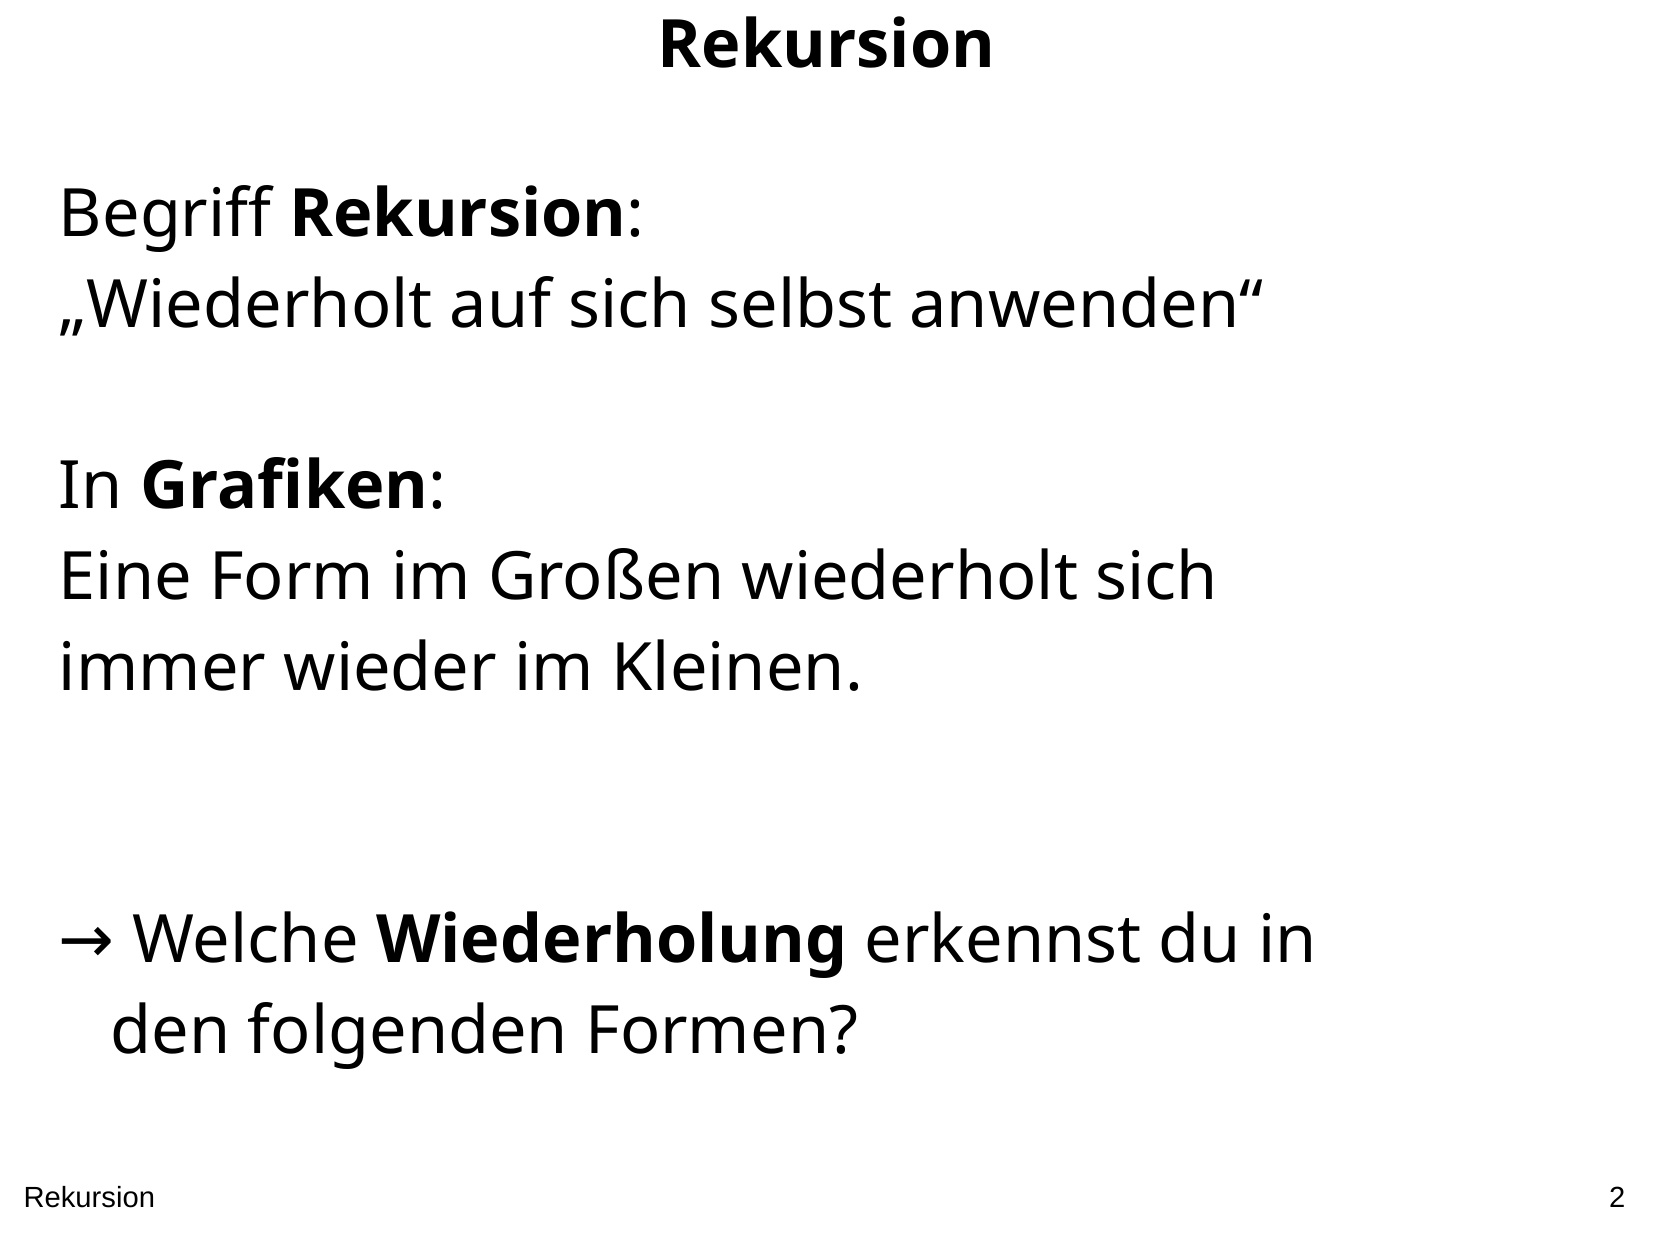

# Rekursion
Begriff Rekursion:
„Wiederholt auf sich selbst anwenden“
In Grafiken:
Eine Form im Großen wiederholt sich
immer wieder im Kleinen.
→ Welche Wiederholung erkennst du in
 den folgenden Formen?
Rekursion
2